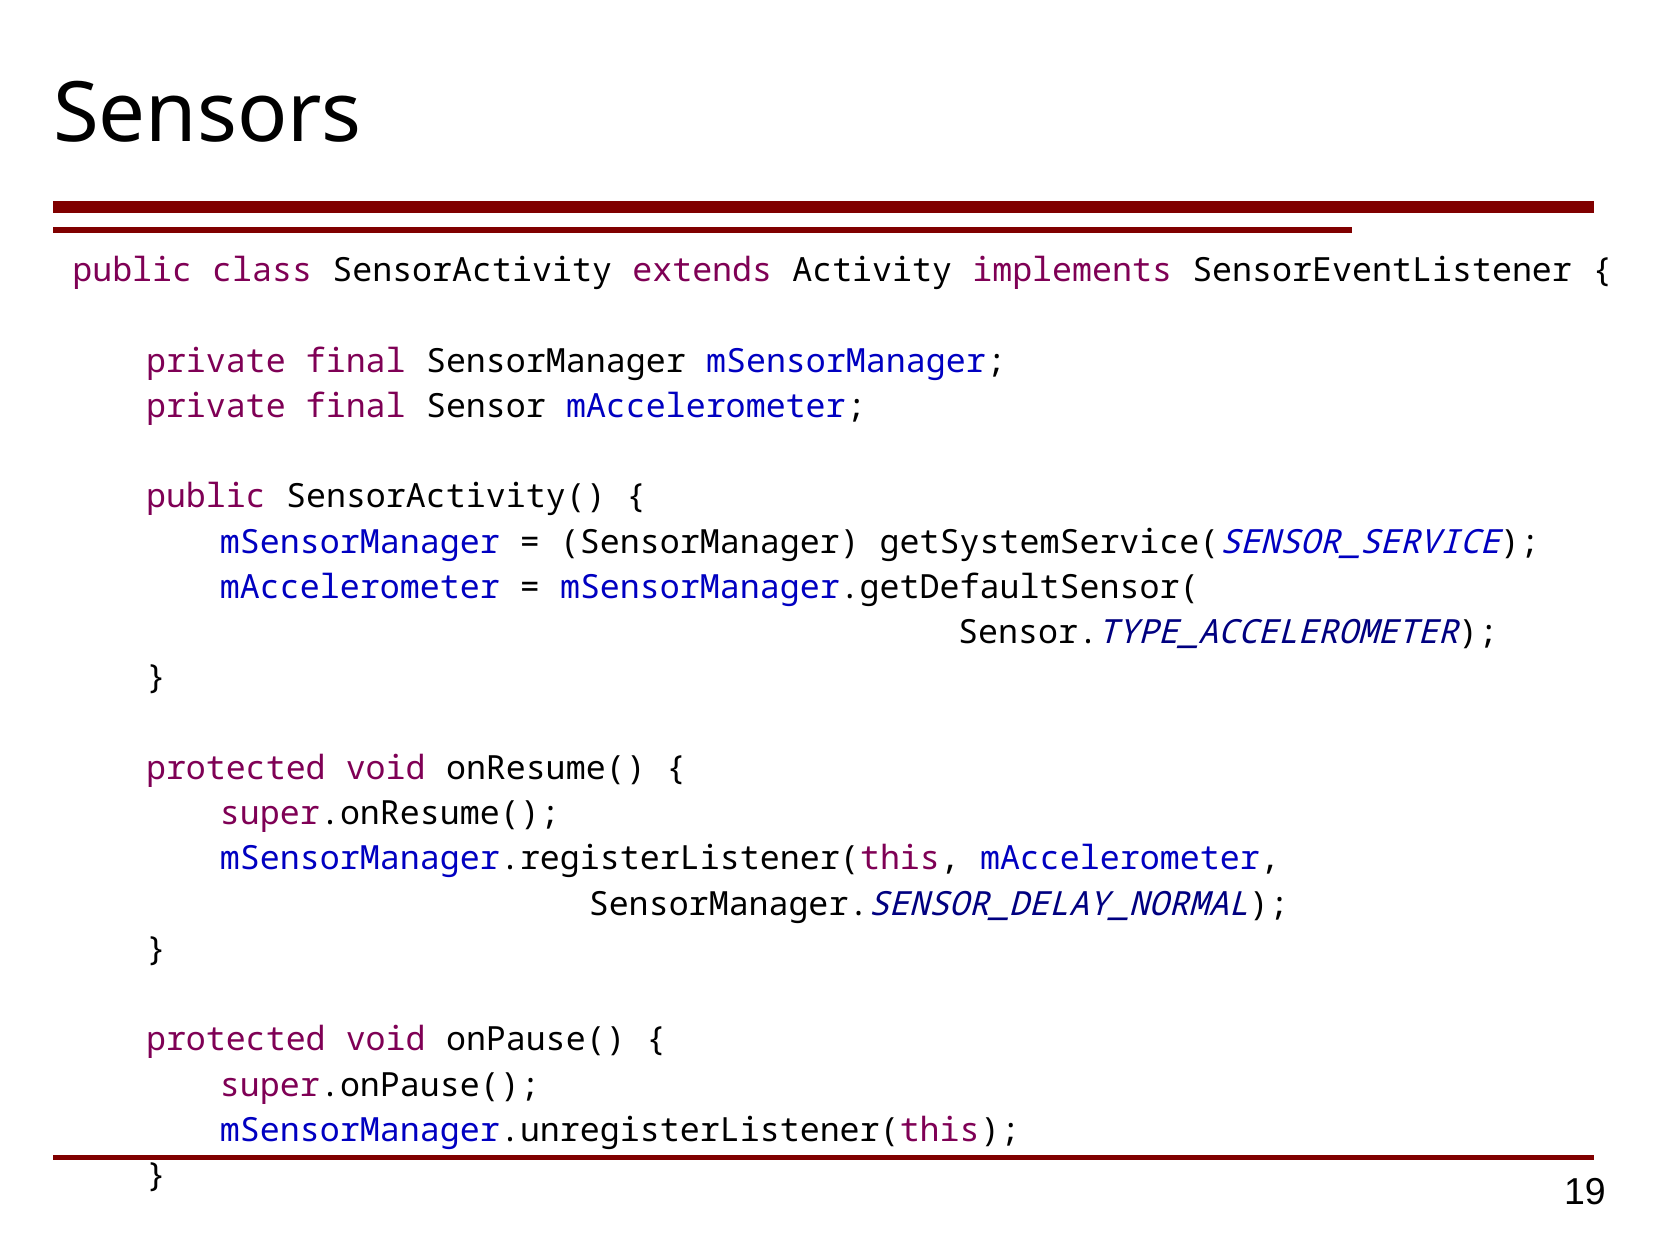

# Sensors
public class SensorActivity extends Activity implements SensorEventListener {
	private final SensorManager mSensorManager;
	private final Sensor mAccelerometer;
	public SensorActivity() {
		mSensorManager = (SensorManager) getSystemService(SENSOR_SERVICE);
		mAccelerometer = mSensorManager.getDefaultSensor(
												Sensor.TYPE_ACCELEROMETER);
	}
	protected void onResume() {
		super.onResume();
		mSensorManager.registerListener(this, mAccelerometer,
							SensorManager.SENSOR_DELAY_NORMAL);
	}
	protected void onPause() {
		super.onPause();
		mSensorManager.unregisterListener(this);
	}